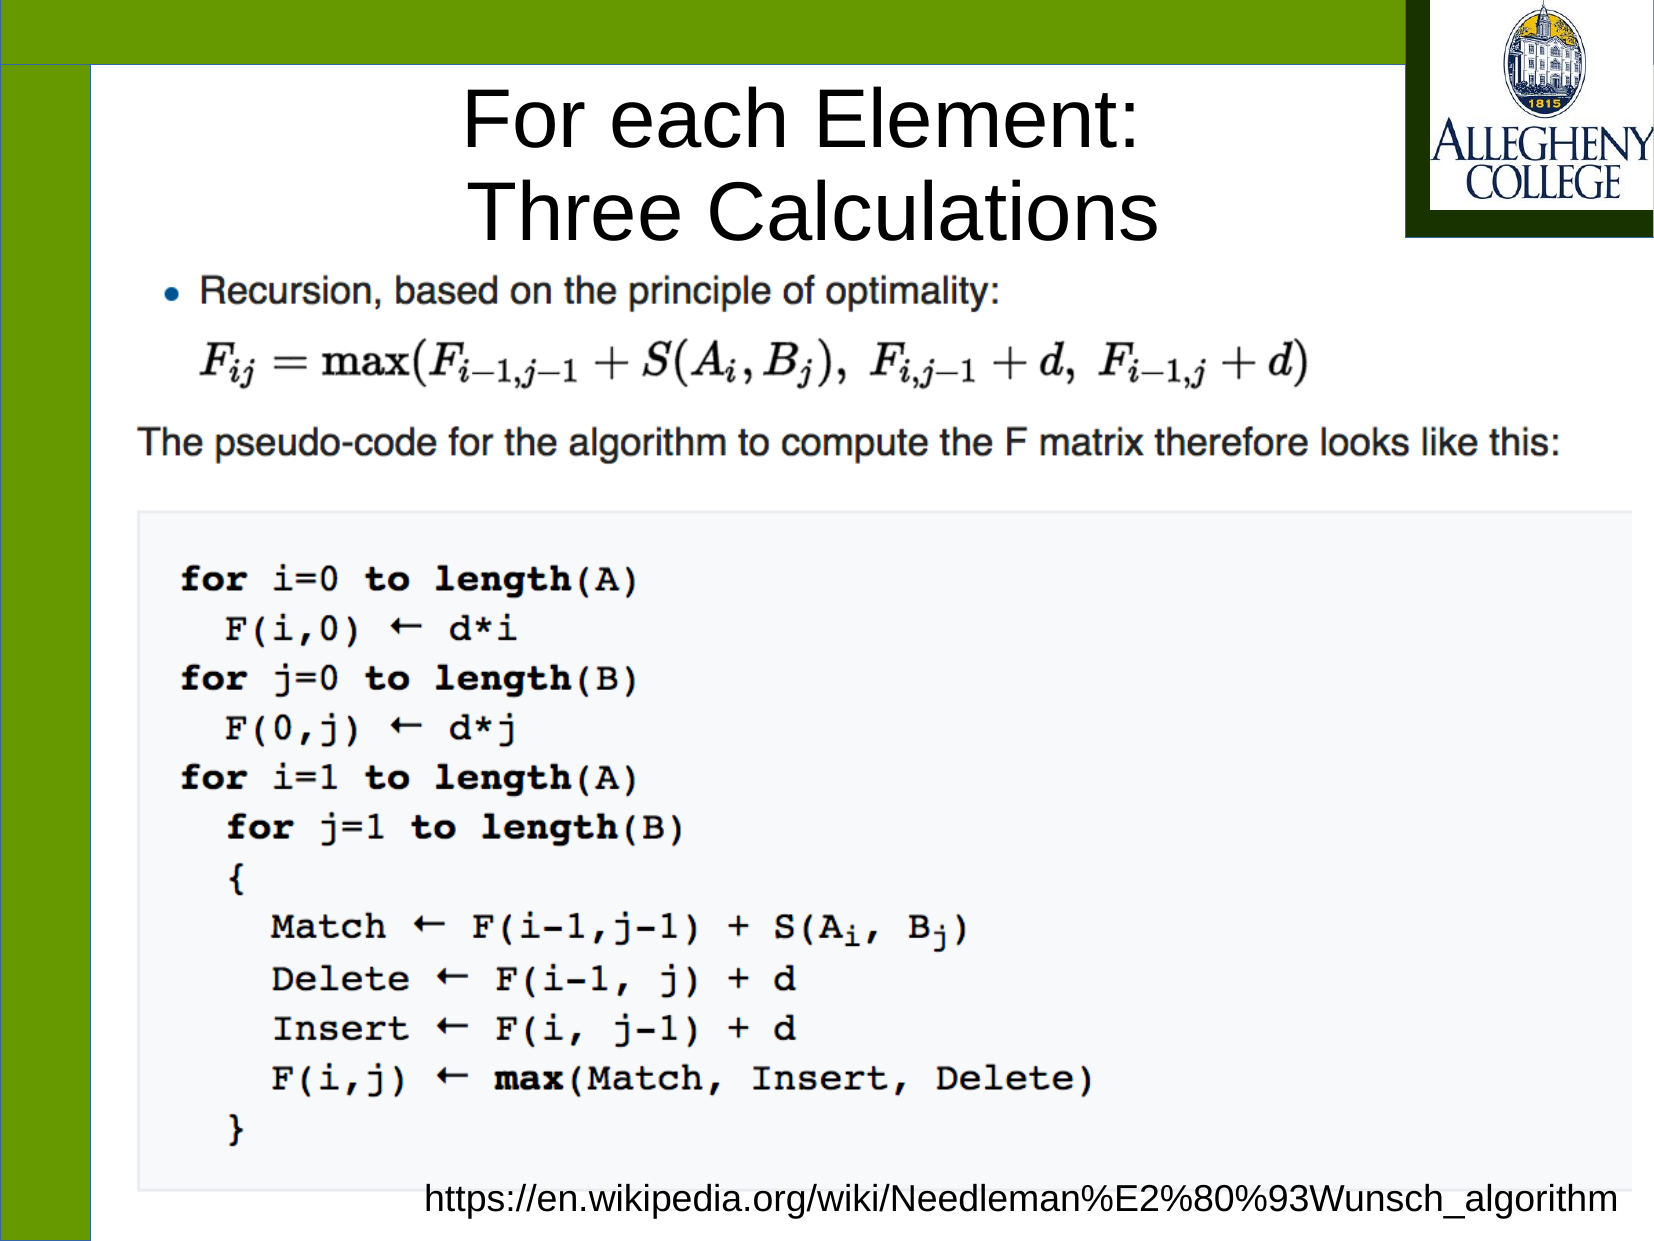

# For each Element: Three Calculations
https://en.wikipedia.org/wiki/Needleman%E2%80%93Wunsch_algorithm